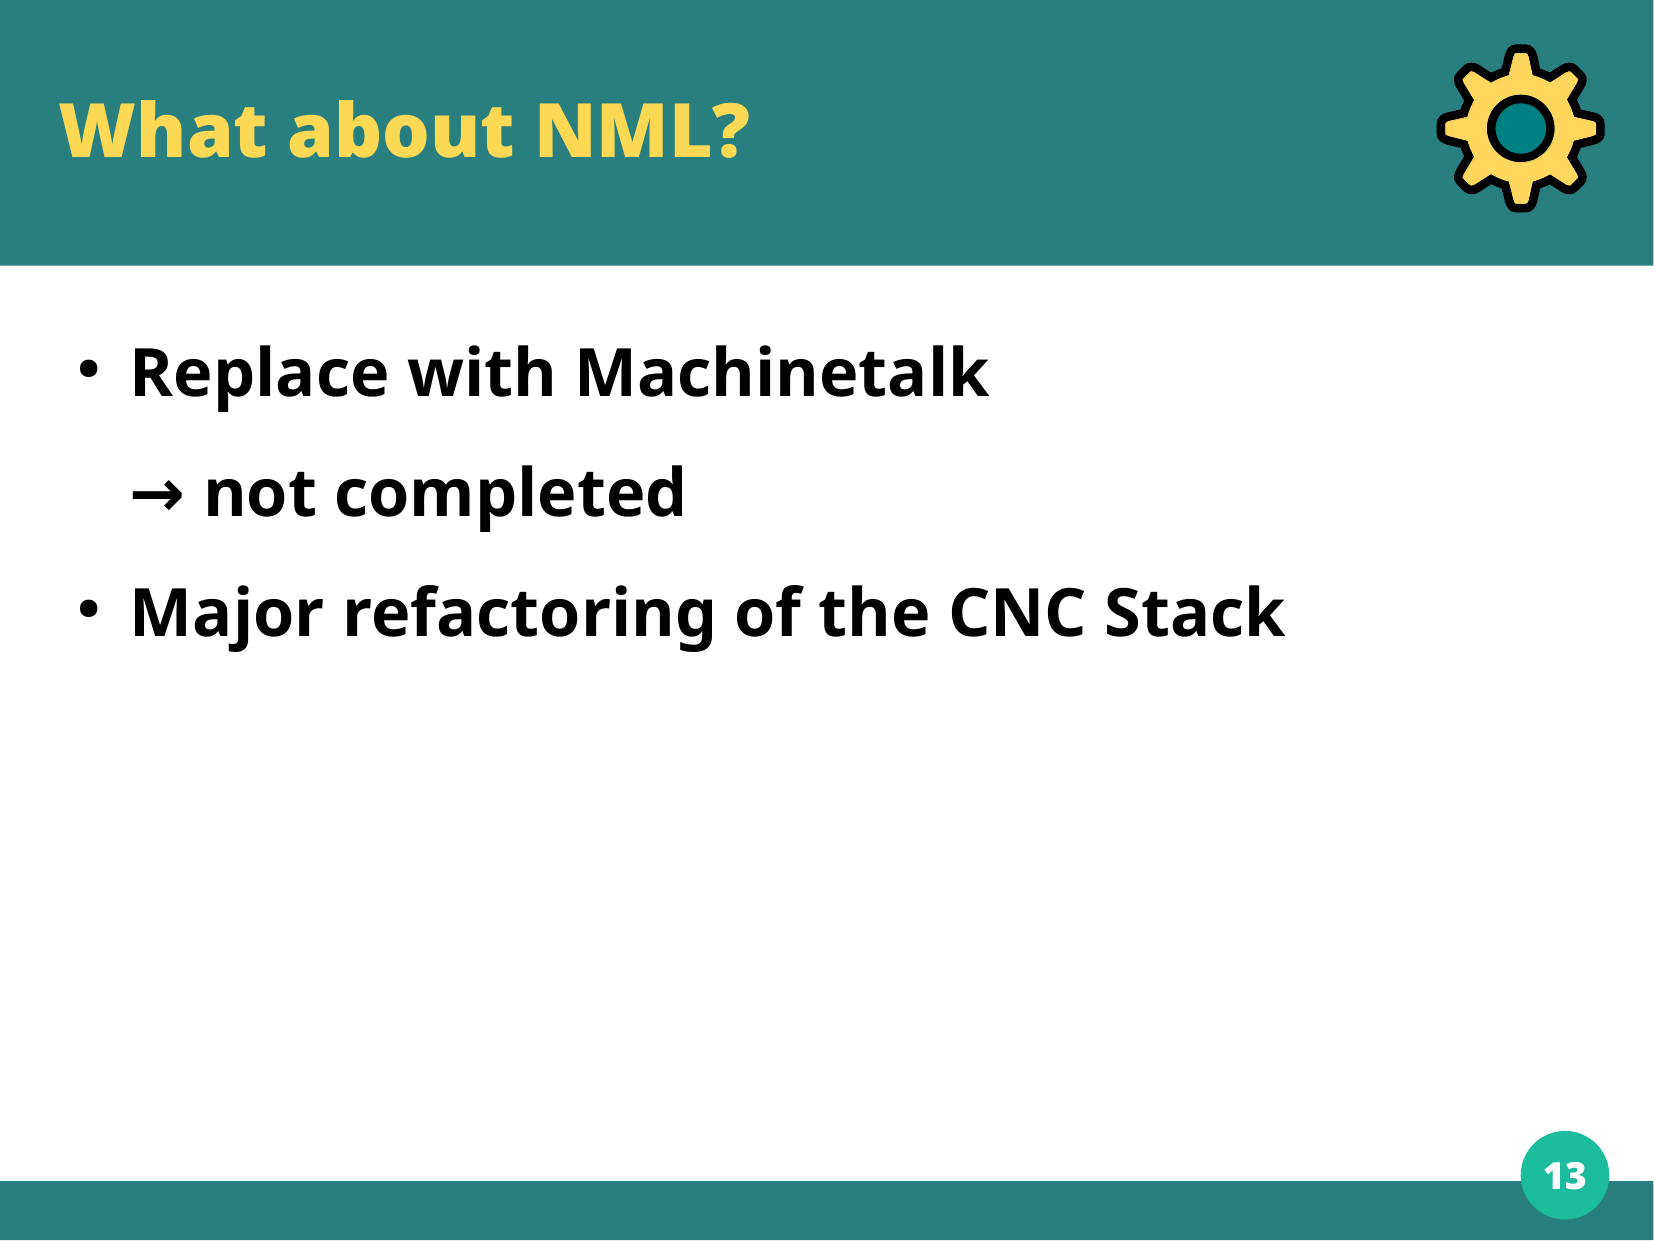

# What about NML?
Replace with Machinetalk
→ not completed
Major refactoring of the CNC Stack
13